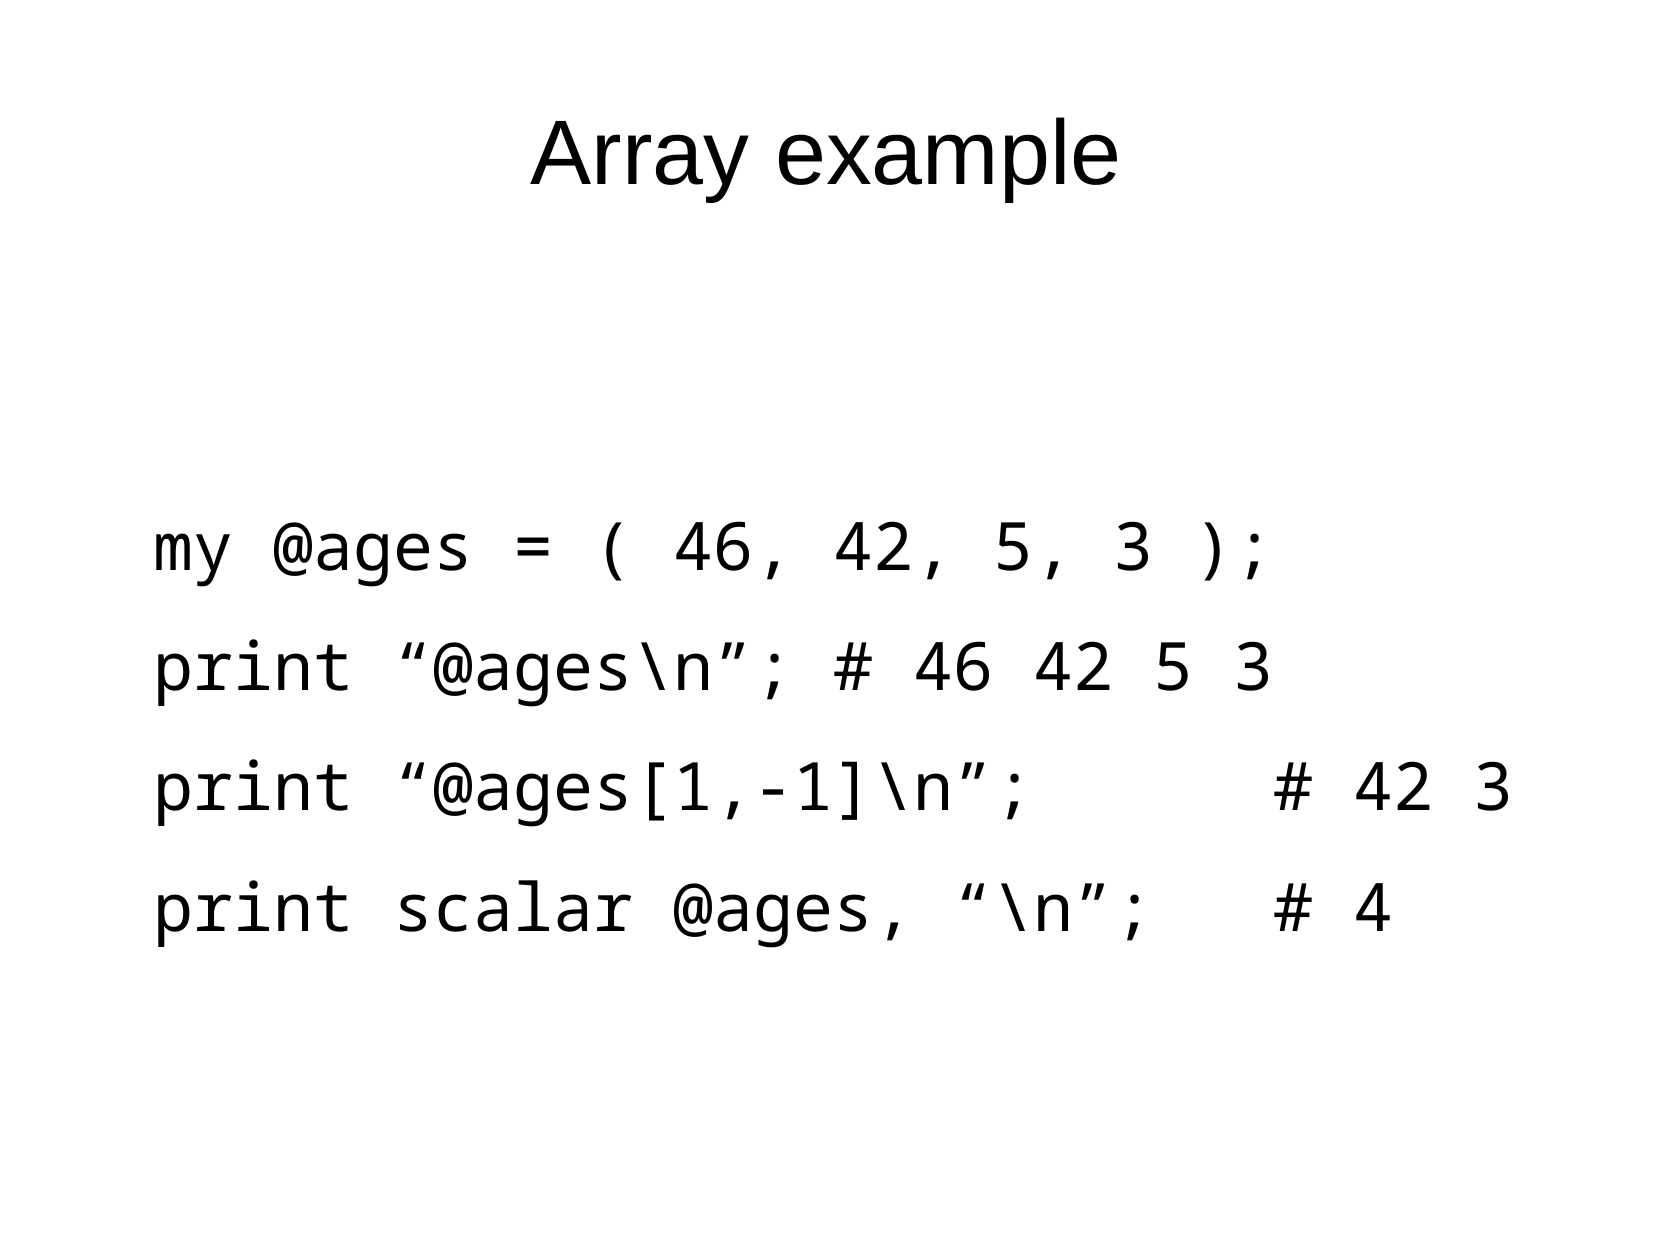

# Array example
my @ages = ( 46, 42, 5, 3 );
print “@ages\n”; # 46 42 5 3
print “@ages[1,-1]\n”; # 42 3
print scalar @ages, “\n”; # 4